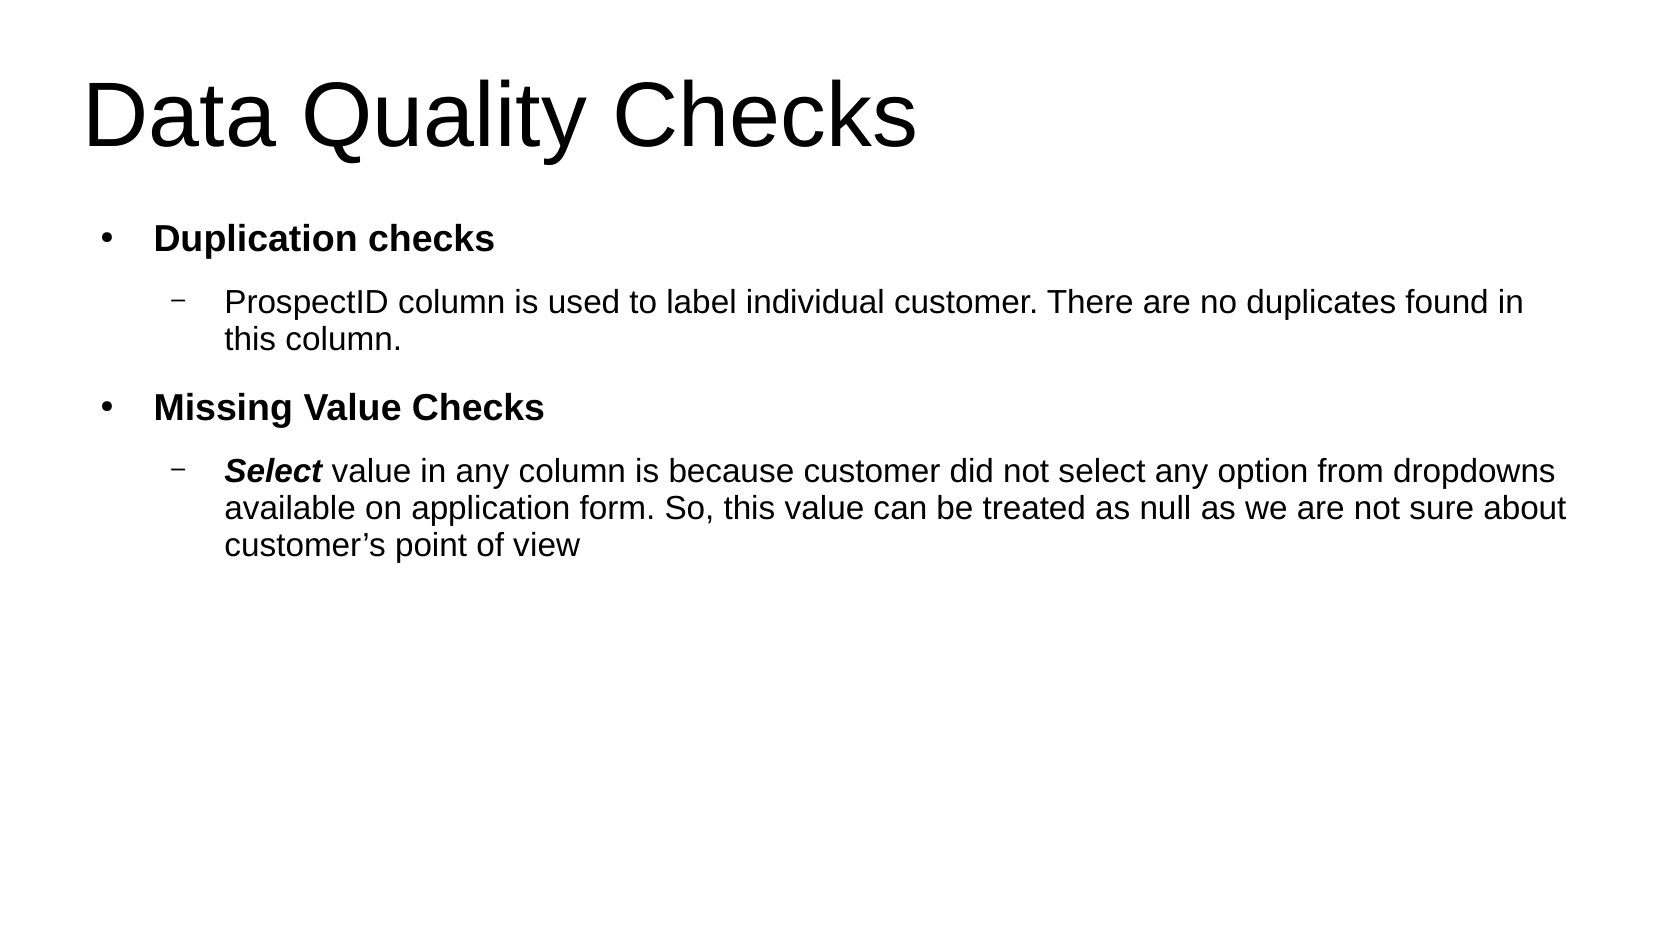

# Data Quality Checks
Duplication checks
ProspectID column is used to label individual customer. There are no duplicates found in this column.
Missing Value Checks
Select value in any column is because customer did not select any option from dropdowns available on application form. So, this value can be treated as null as we are not sure about customer’s point of view